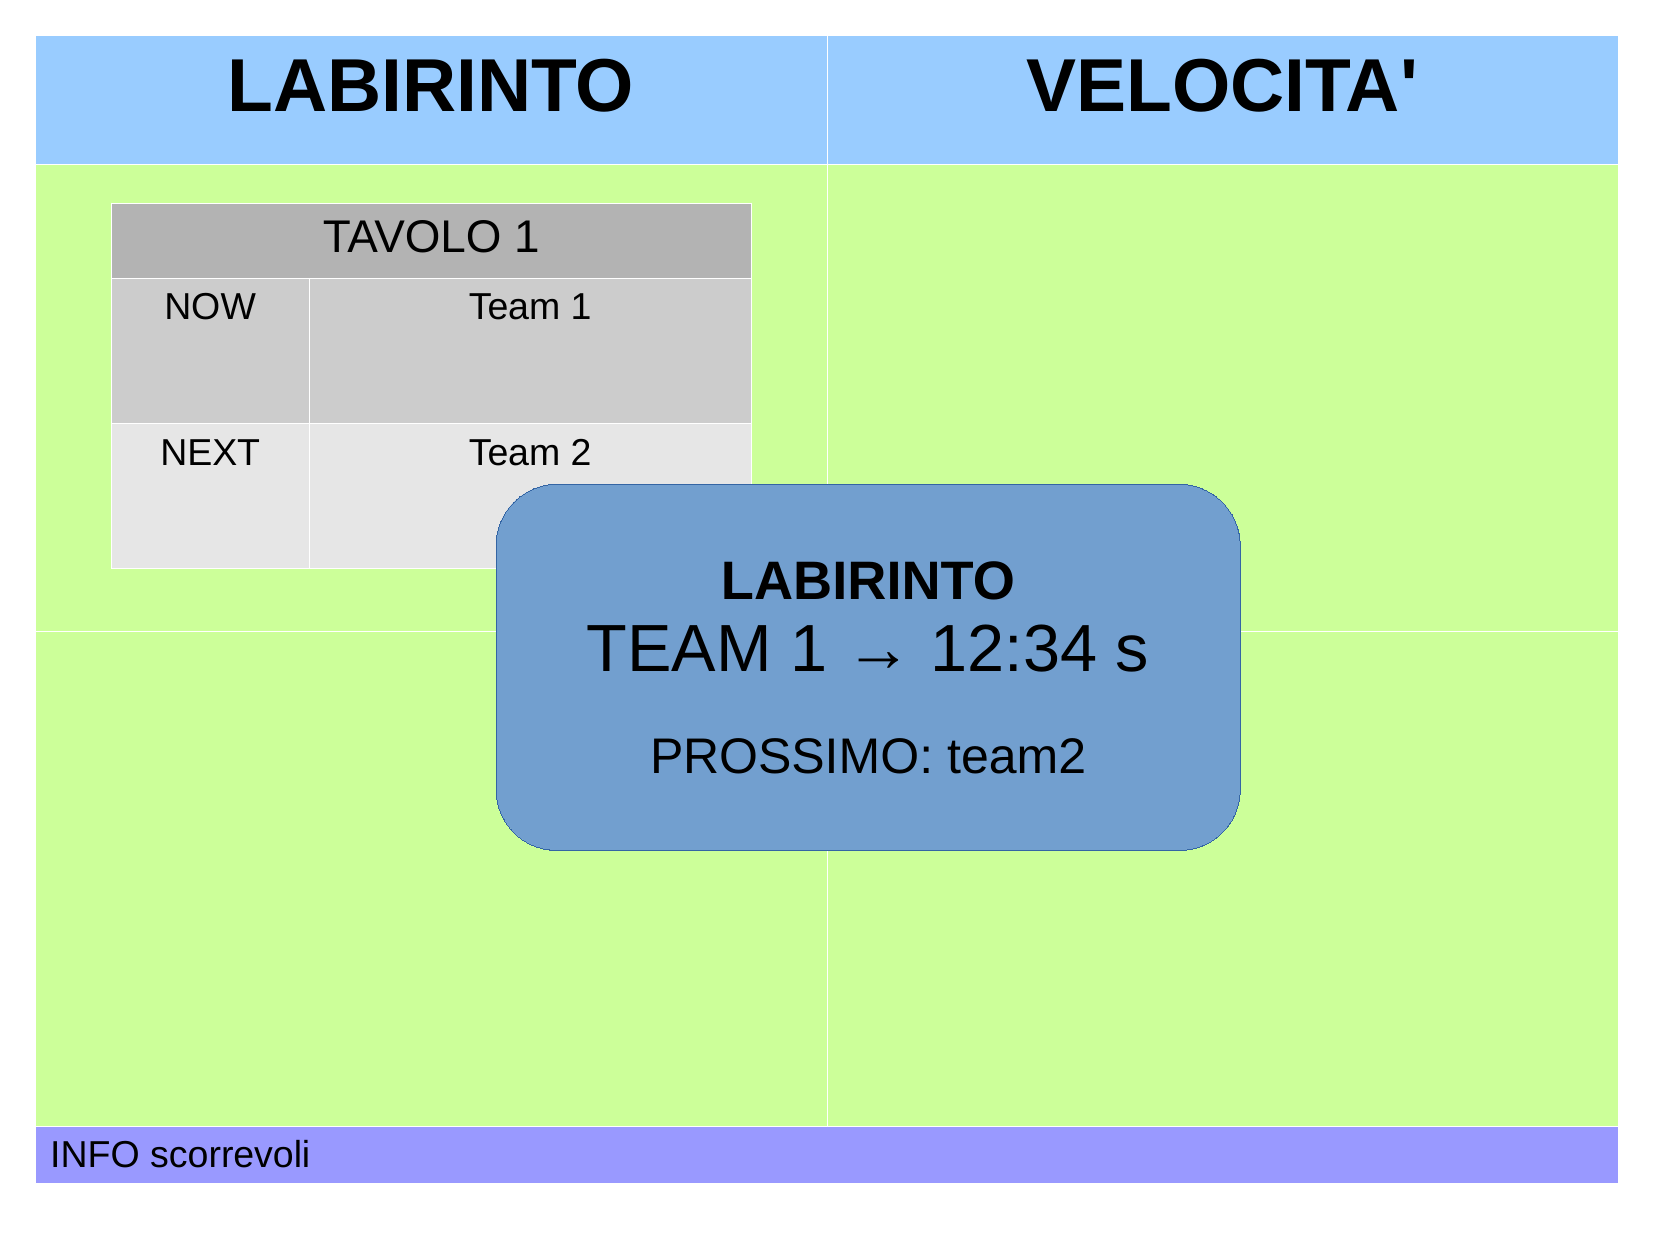

| LABIRINTO | VELOCITA' |
| --- | --- |
| | |
| | |
| INFO scorrevoli | |
| TAVOLO 1 | |
| --- | --- |
| NOW | Team 1 |
| NEXT | Team 2 |
LABIRINTO
TEAM 1 → 12:34 s
PROSSIMO: team2